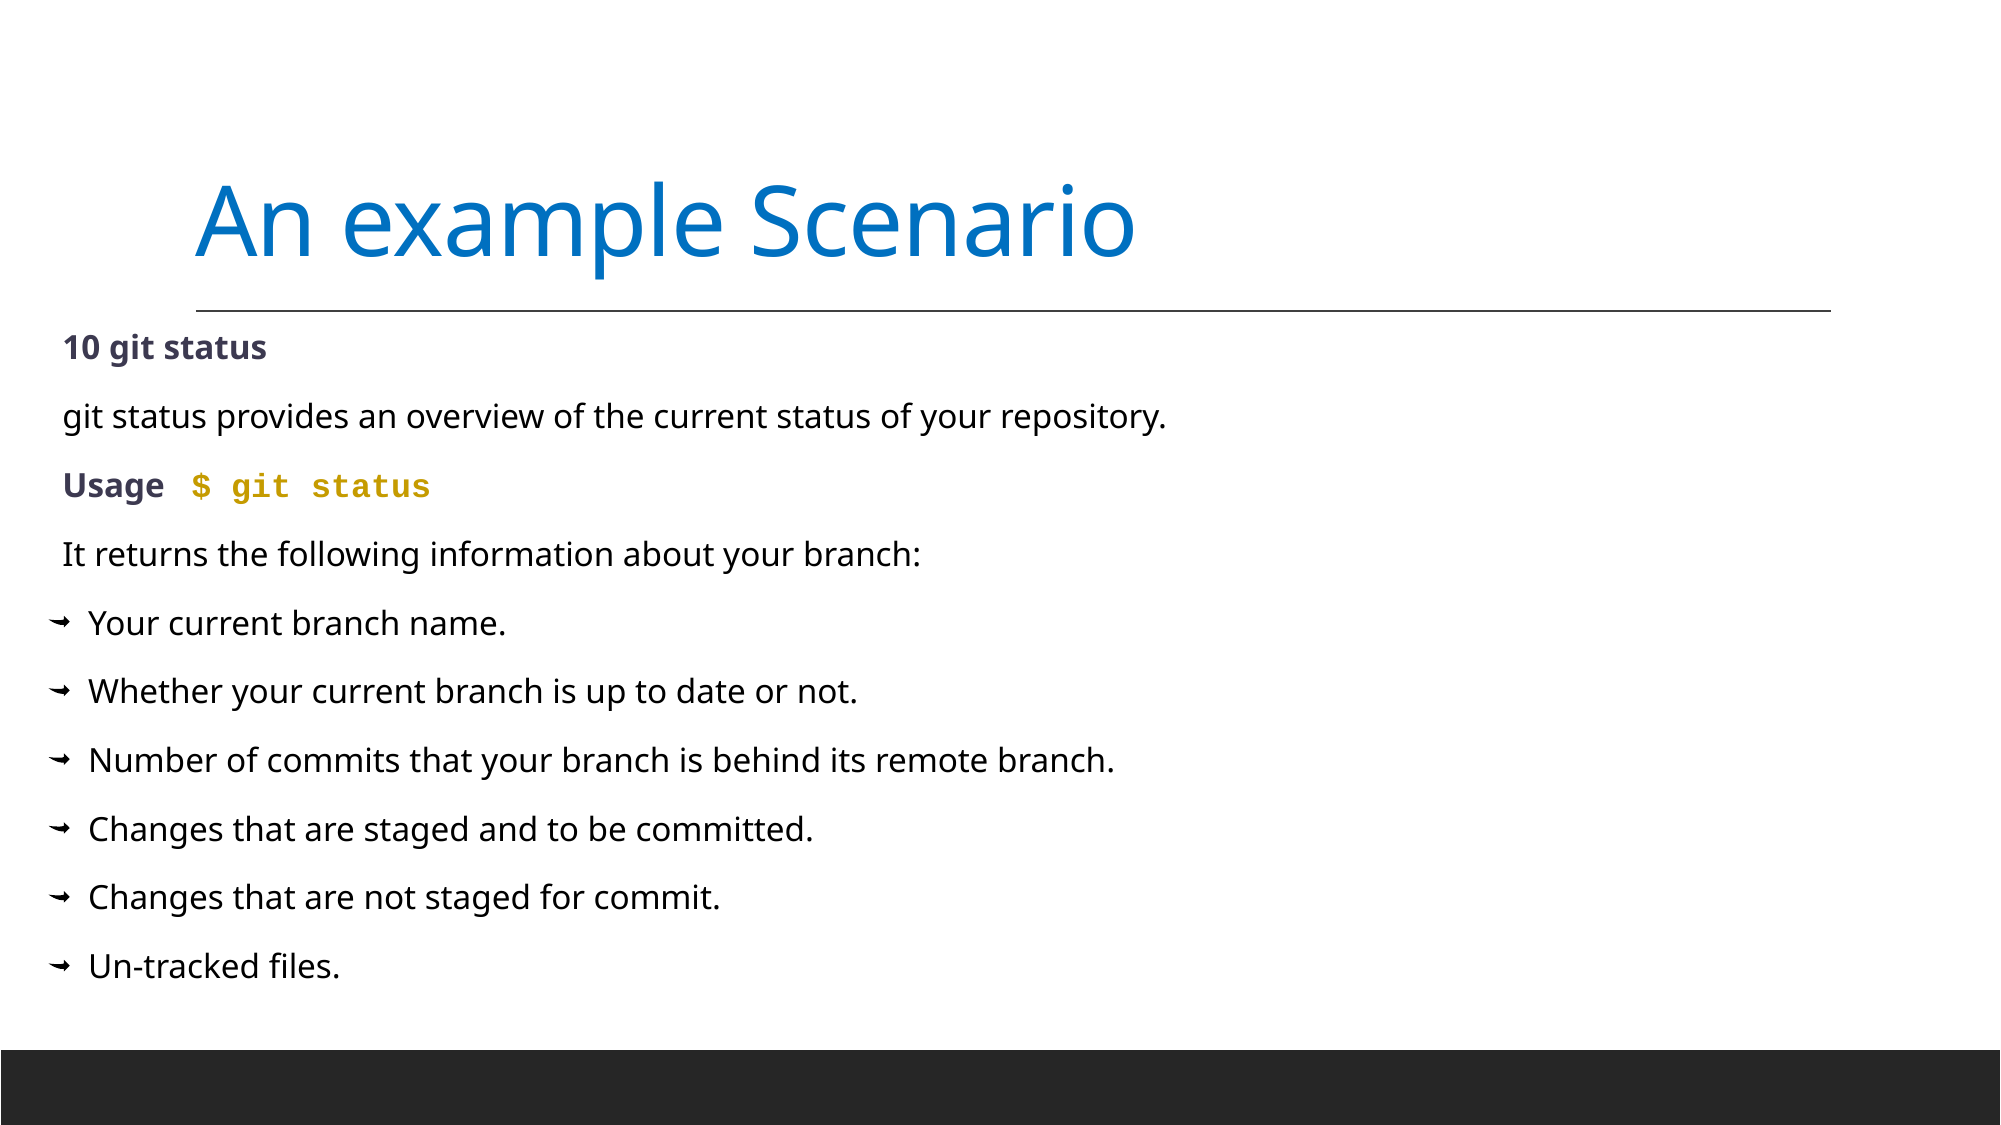

# An example Scenario
10 git status
git status provides an overview of the current status of your repository.
Usage $ git status
It returns the following information about your branch:
 Your current branch name.
 Whether your current branch is up to date or not.
 Number of commits that your branch is behind its remote branch.
 Changes that are staged and to be committed.
 Changes that are not staged for commit.
 Un-tracked files.